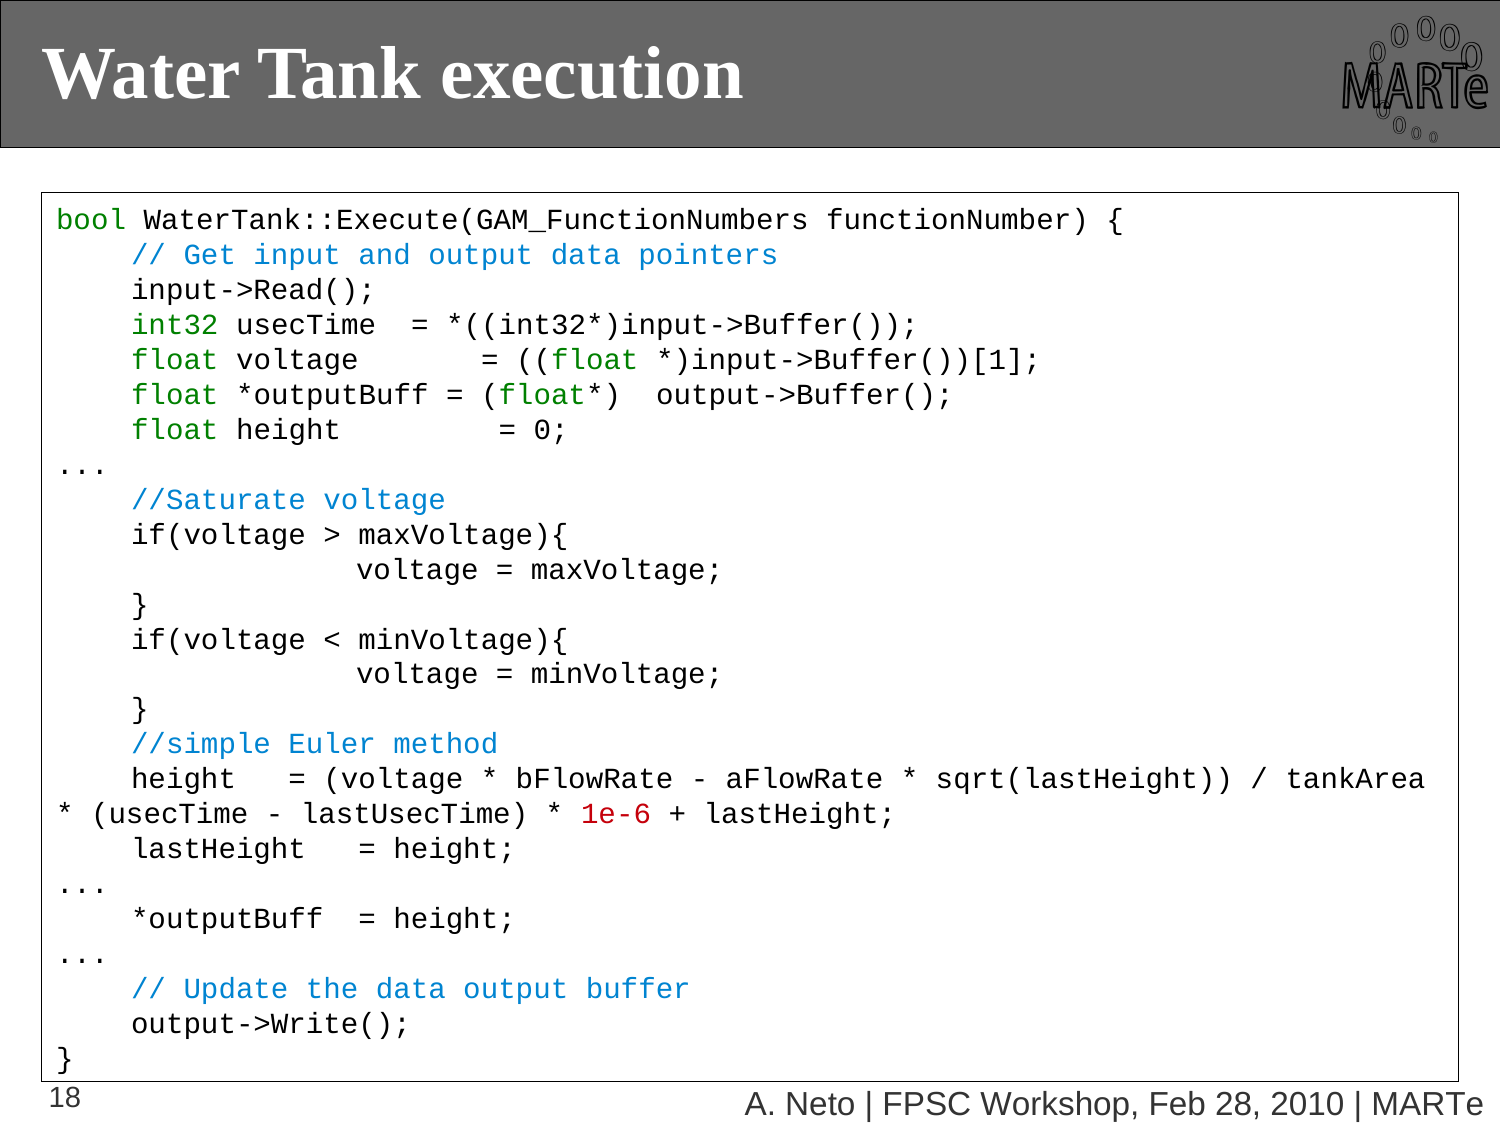

# Water Tank execution
bool WaterTank::Execute(GAM_FunctionNumbers functionNumber) {
	// Get input and output data pointers
	input->Read();
	int32 usecTime = *((int32*)input->Buffer());
	float voltage = ((float *)input->Buffer())[1];
	float *outputBuff = (float*) output->Buffer();
	float height = 0;
...
	//Saturate voltage
	if(voltage > maxVoltage){
 		voltage = maxVoltage;
	}
	if(voltage < minVoltage){
 		voltage = minVoltage;
	}
	//simple Euler method
	height = (voltage * bFlowRate - aFlowRate * sqrt(lastHeight)) / tankArea * (usecTime - lastUsecTime) * 1e-6 + lastHeight;
	lastHeight = height;
...
	*outputBuff = height;
...
	// Update the data output buffer
	output->Write();
}